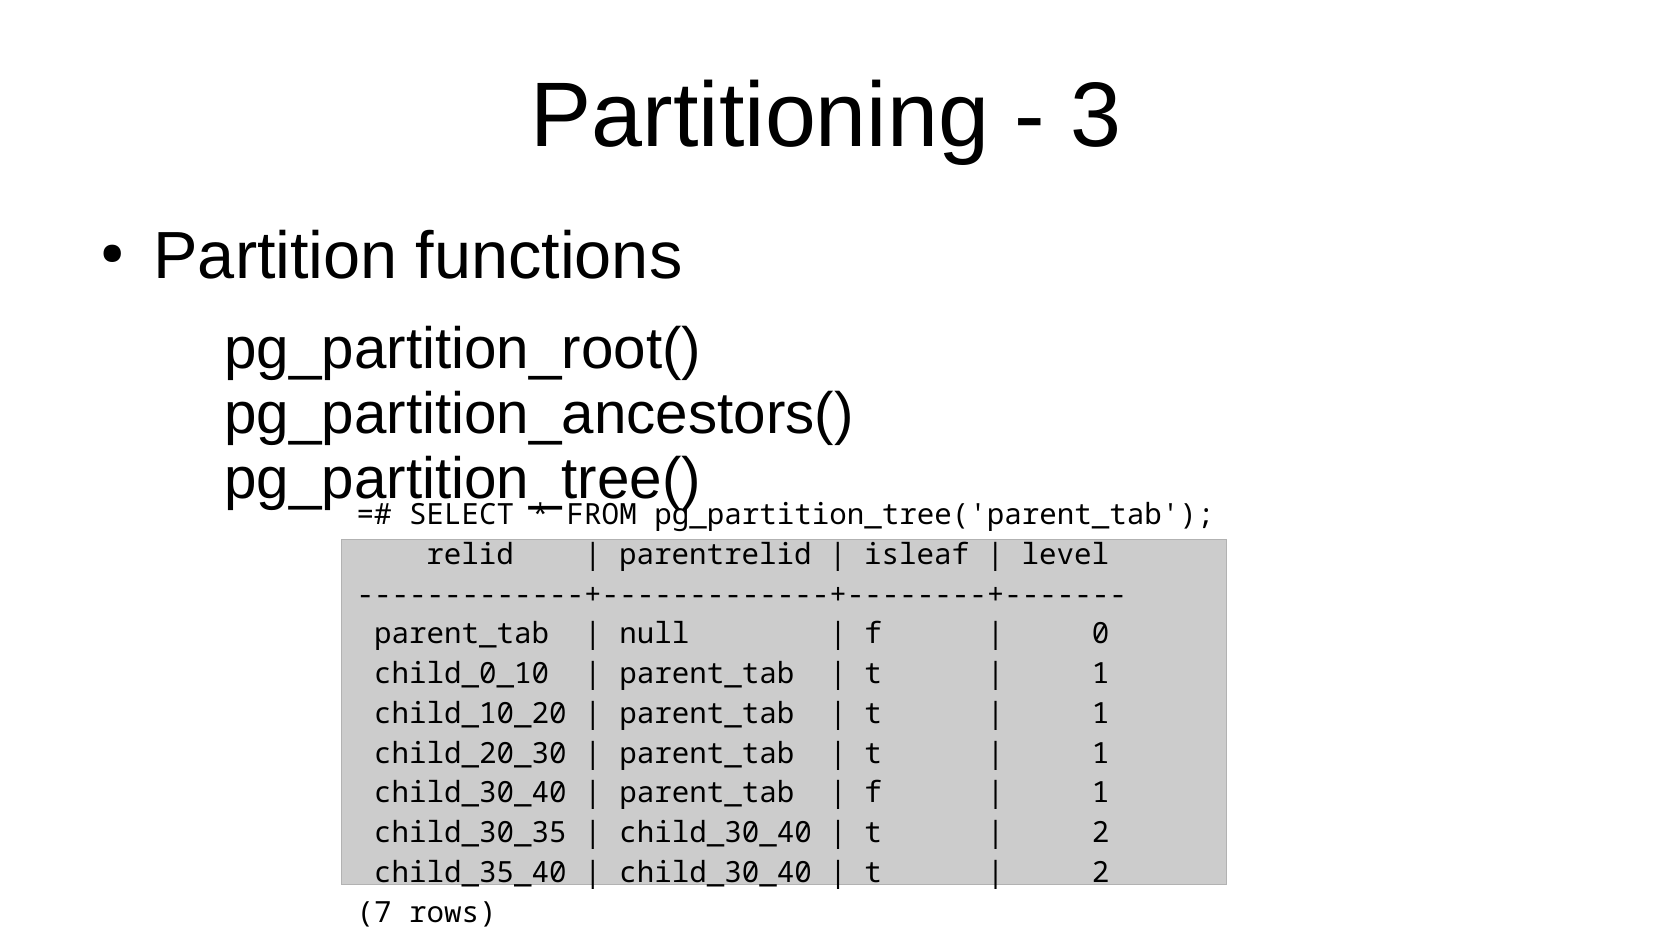

# Partitioning - 3
Partition functions
pg_partition_root()
pg_partition_ancestors()
pg_partition_tree()
=# SELECT * FROM pg_partition_tree('parent_tab');
 relid | parentrelid | isleaf | level
-------------+-------------+--------+-------
 parent_tab | null | f | 0
 child_0_10 | parent_tab | t | 1
 child_10_20 | parent_tab | t | 1
 child_20_30 | parent_tab | t | 1
 child_30_40 | parent_tab | f | 1
 child_30_35 | child_30_40 | t | 2
 child_35_40 | child_30_40 | t | 2
(7 rows)